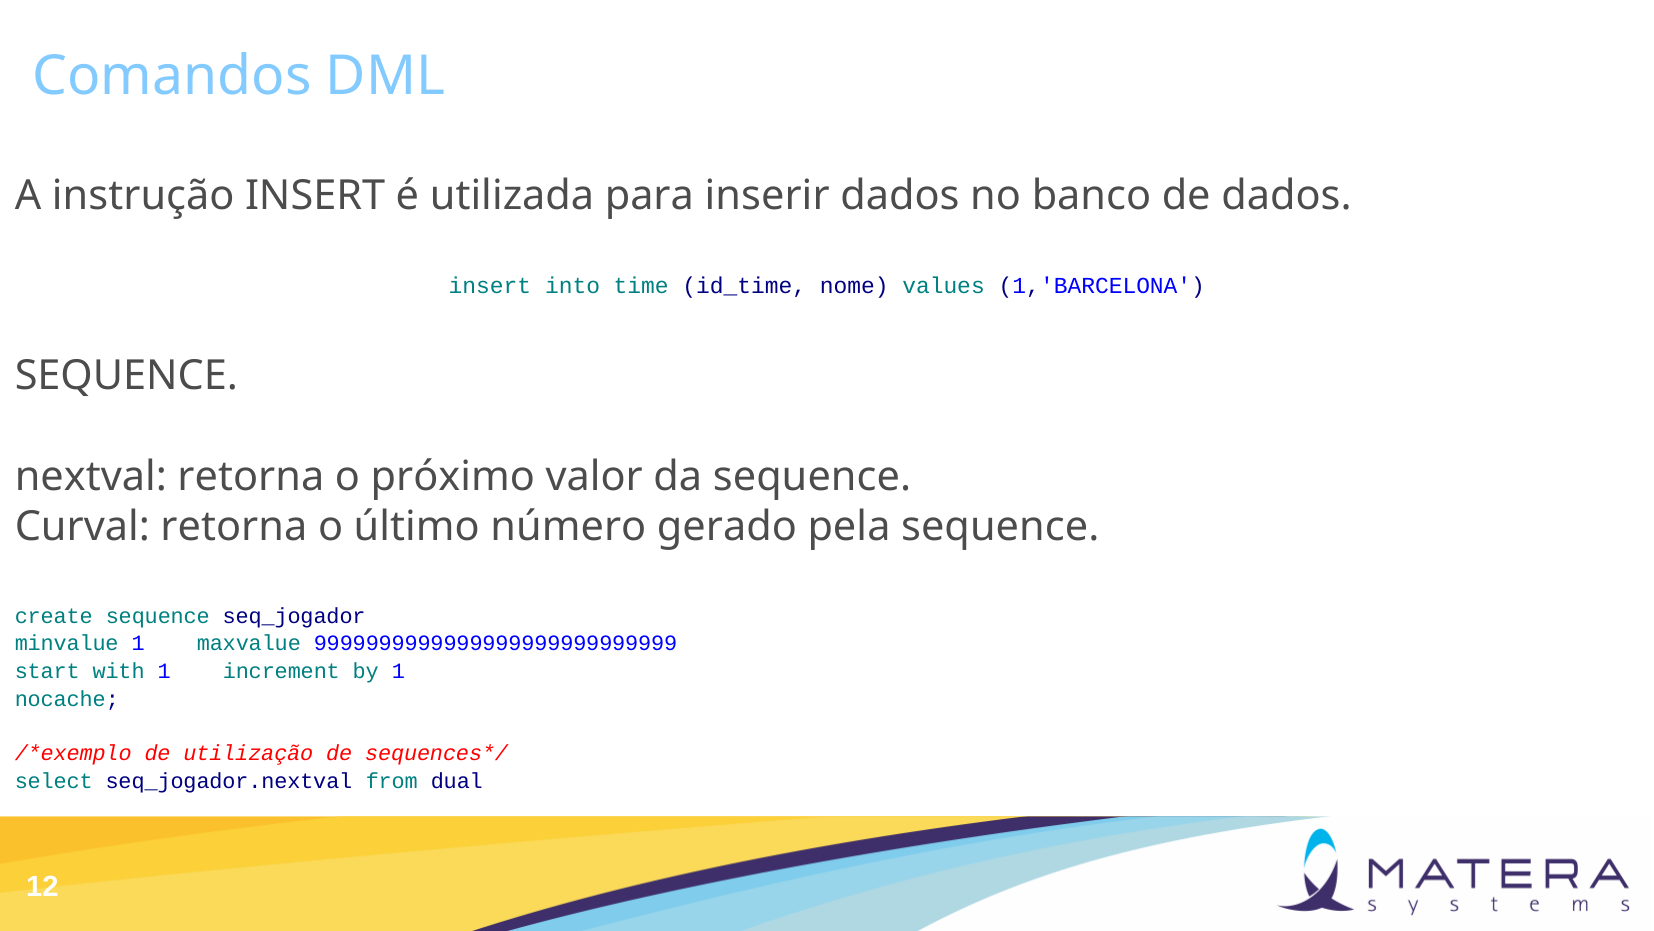

# Comandos DML
A instrução INSERT é utilizada para inserir dados no banco de dados.
insert into time (id_time, nome) values (1,'BARCELONA')
SEQUENCE.
nextval: retorna o próximo valor da sequence.
Curval: retorna o último número gerado pela sequence.
create sequence seq_jogador
minvalue 1 maxvalue 9999999999999999999999999999
start with 1 increment by 1
nocache;
/*exemplo de utilização de sequences*/
select seq_jogador.nextval from dual